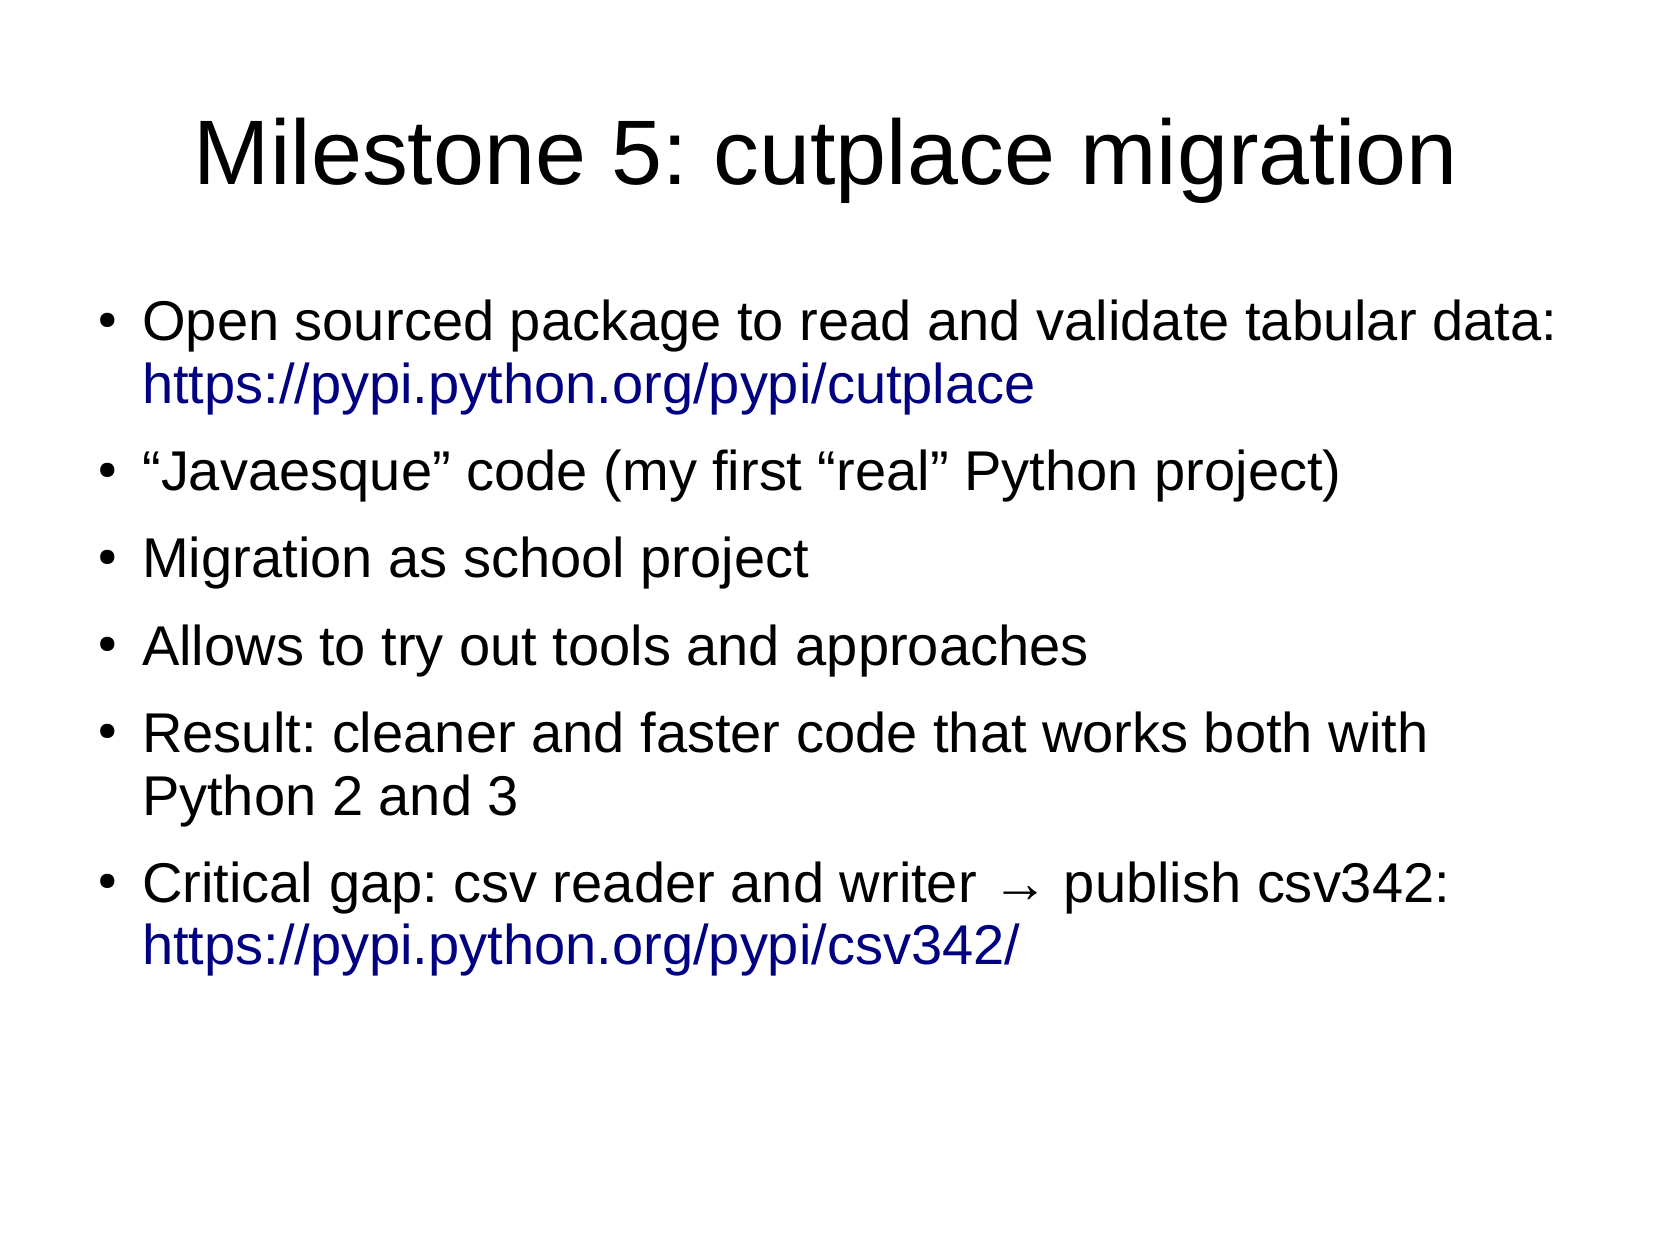

# Milestone 5: cutplace migration
Open sourced package to read and validate tabular data:
https://pypi.python.org/pypi/cutplace
“Javaesque” code (my first “real” Python project)
Migration as school project
Allows to try out tools and approaches
Result: cleaner and faster code that works both with Python 2 and 3
Critical gap: csv reader and writer → publish csv342: https://pypi.python.org/pypi/csv342/